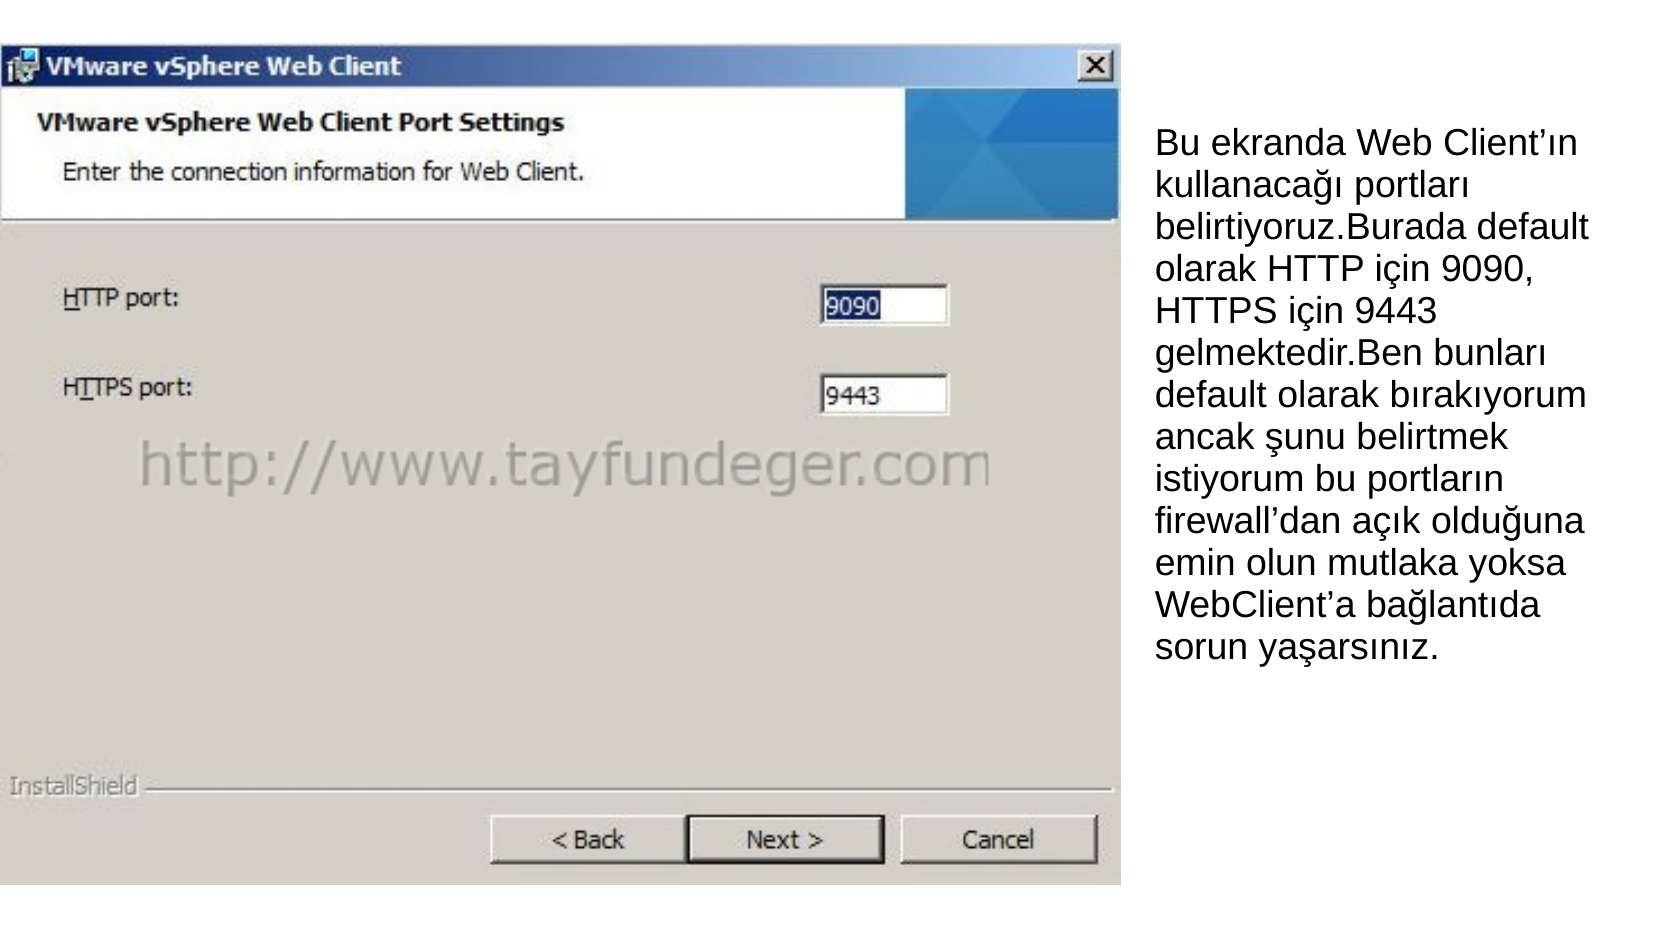

Bu ekranda Web Client’ın kullanacağı portları belirtiyoruz.Burada default olarak HTTP için 9090, HTTPS için 9443 gelmektedir.Ben bunları default olarak bırakıyorum ancak şunu belirtmek istiyorum bu portların firewall’dan açık olduğuna emin olun mutlaka yoksa WebClient’a bağlantıda sorun yaşarsınız.